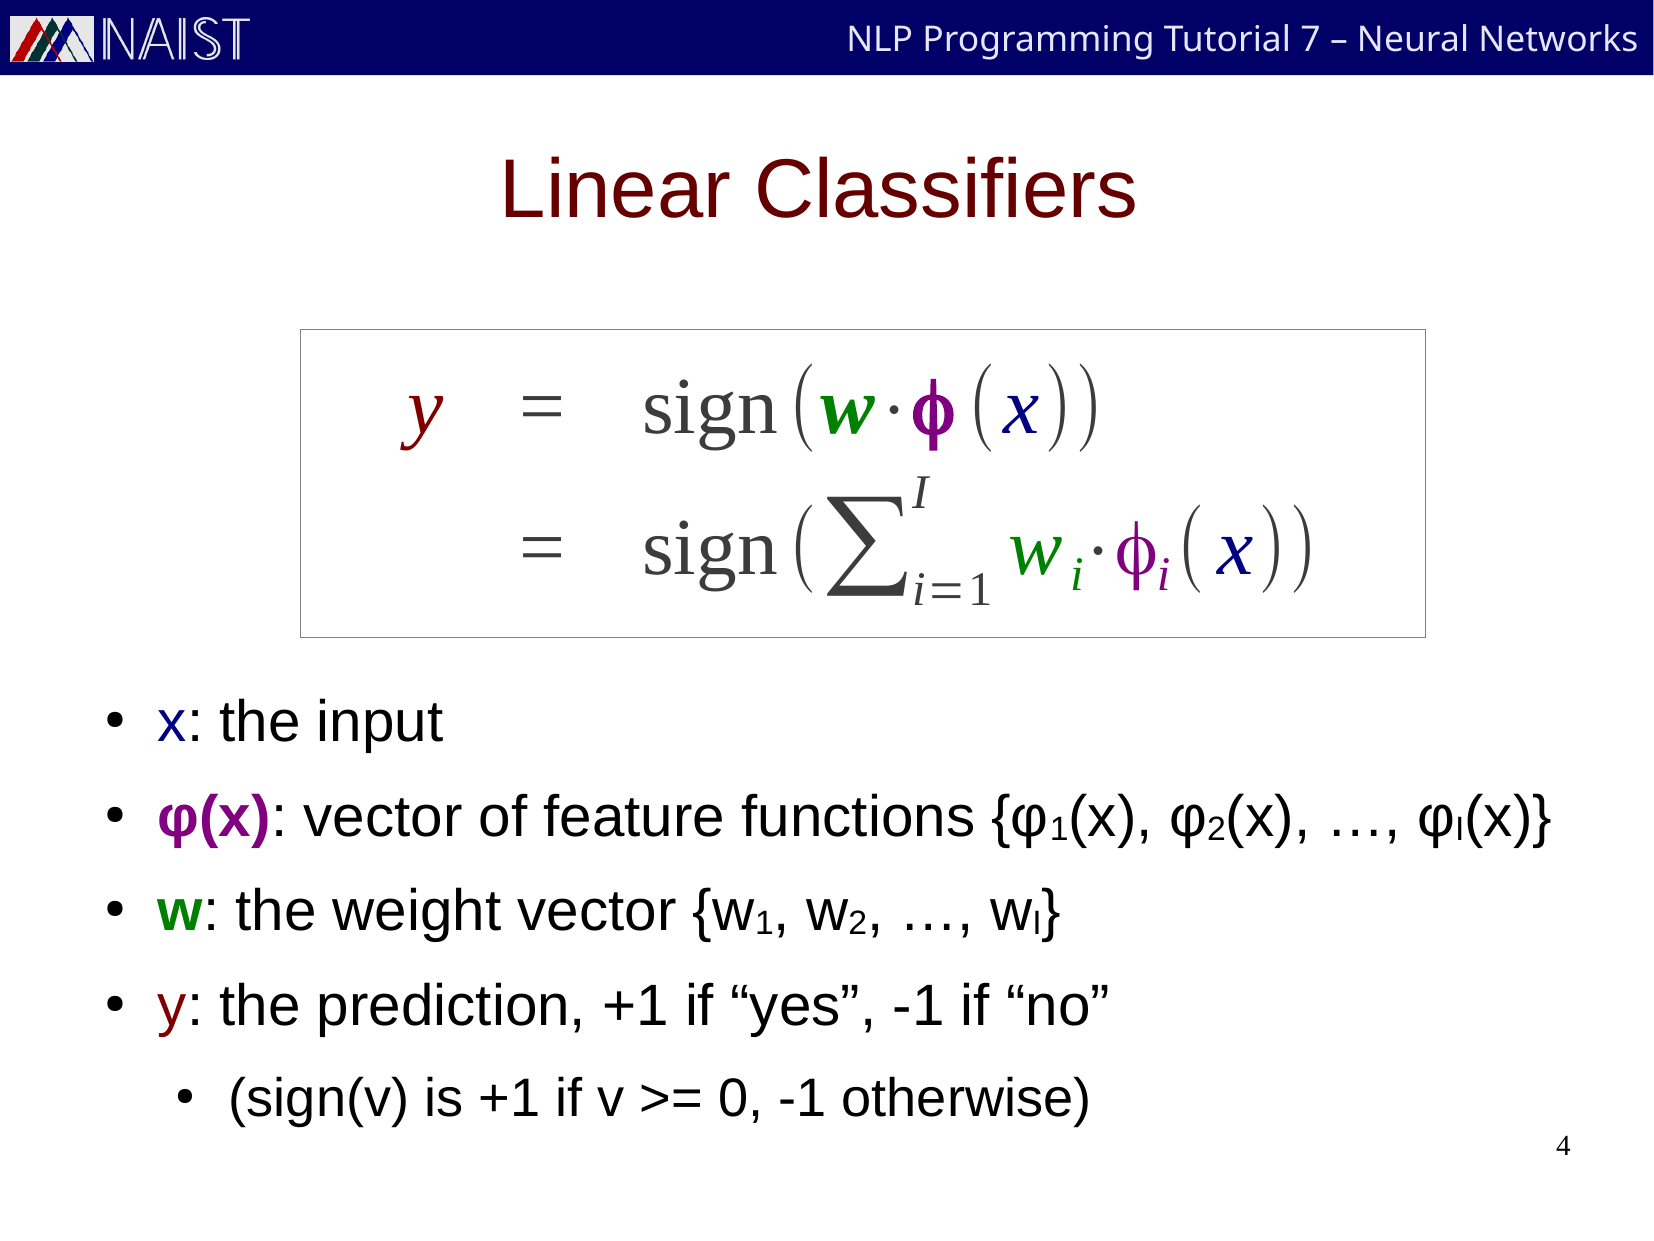

# Linear Classifiers
x: the input
φ(x): vector of feature functions {φ1(x), φ2(x), …, φI(x)}
w: the weight vector {w1, w2, …, wI}
y: the prediction, +1 if “yes”, -1 if “no”
(sign(v) is +1 if v >= 0, -1 otherwise)
4